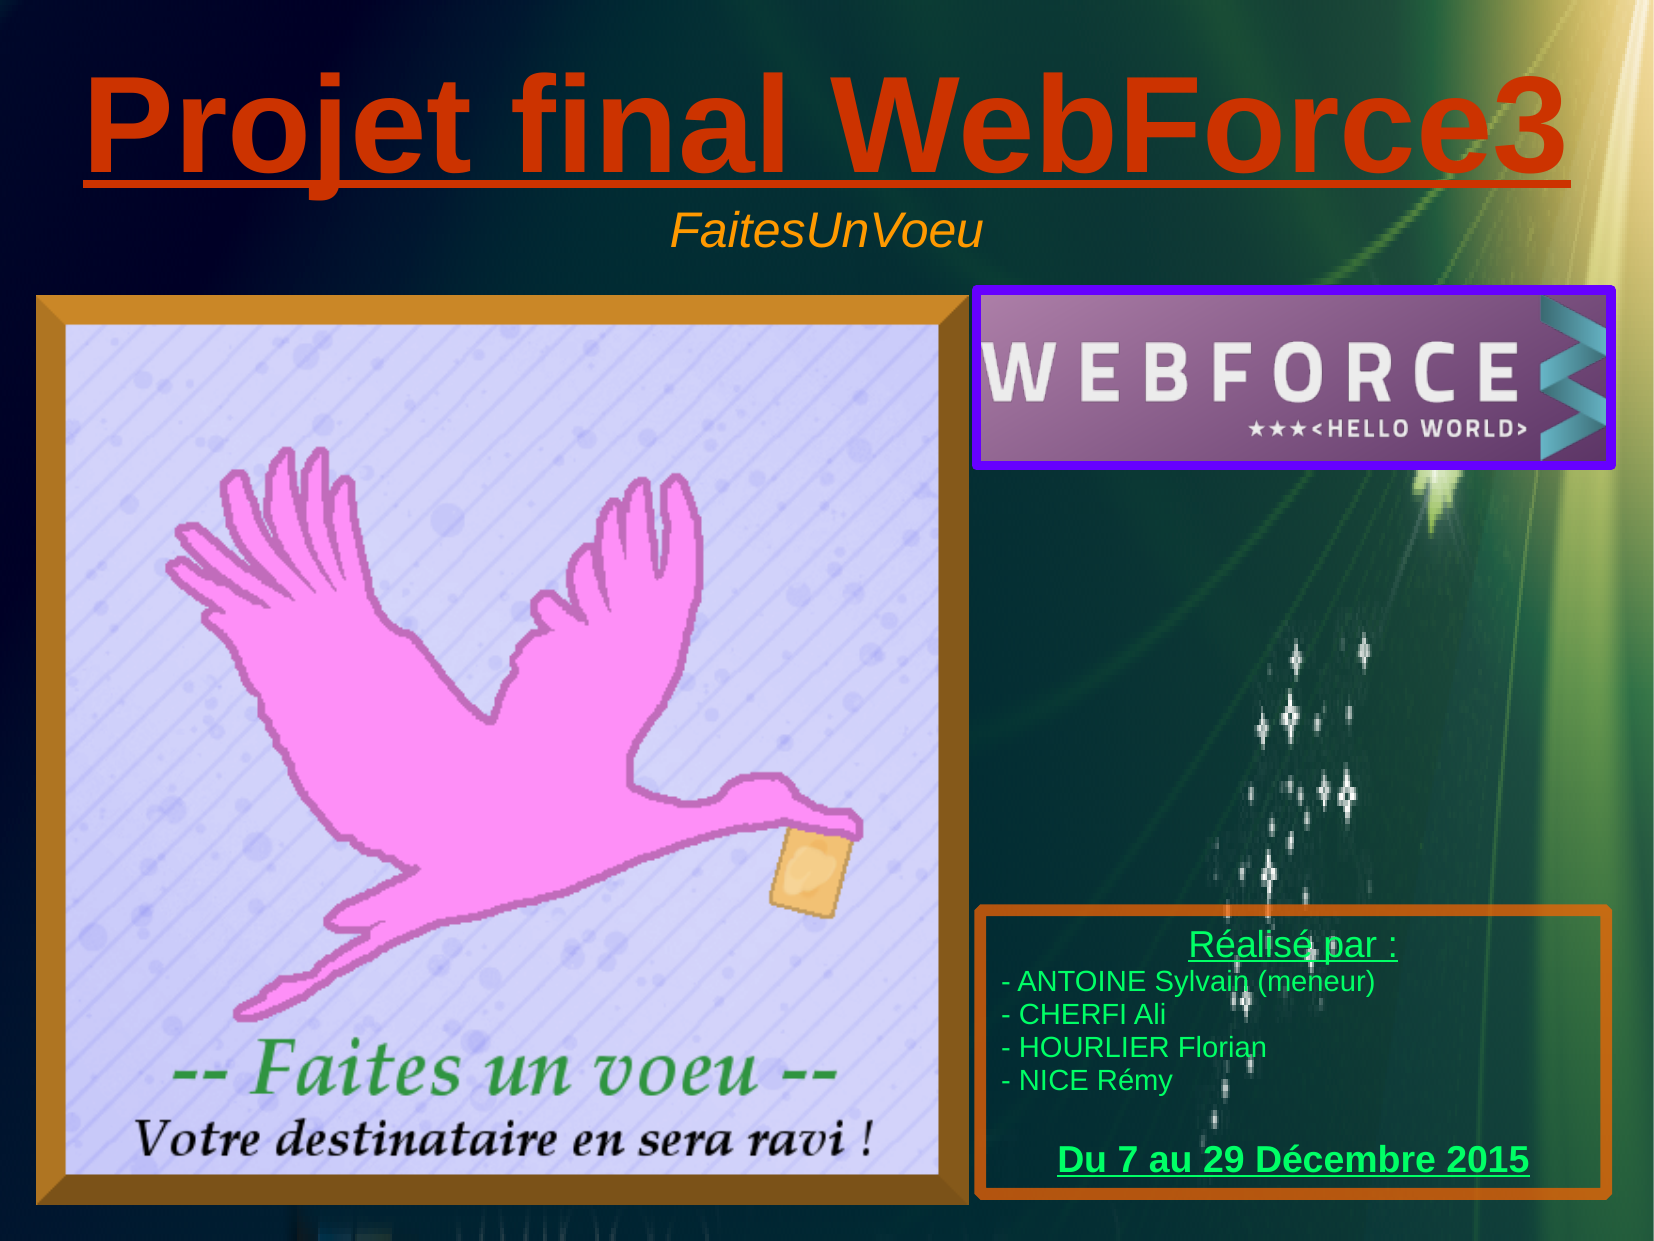

# Projet final WebForce3 FaitesUnVoeu
Réalisé par :
- ANTOINE Sylvain (meneur)
- CHERFI Ali
- HOURLIER Florian
- NICE Rémy
Du 7 au 29 Décembre 2015